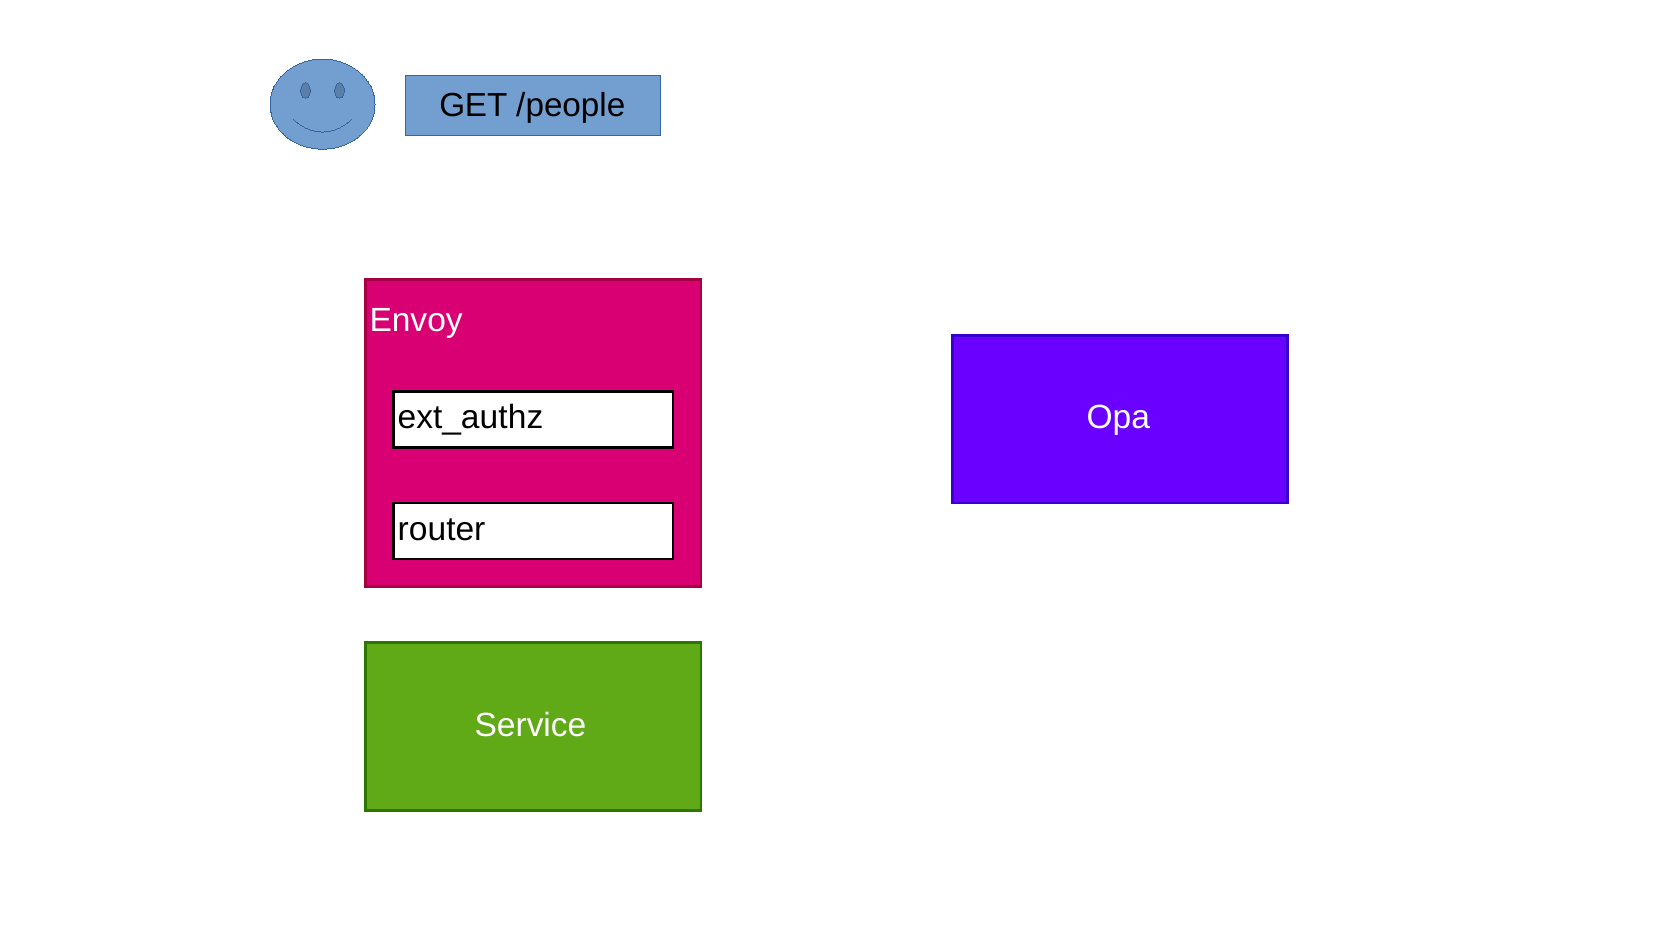

GET /people
Envoy
ext_authz
Opa
router
Service